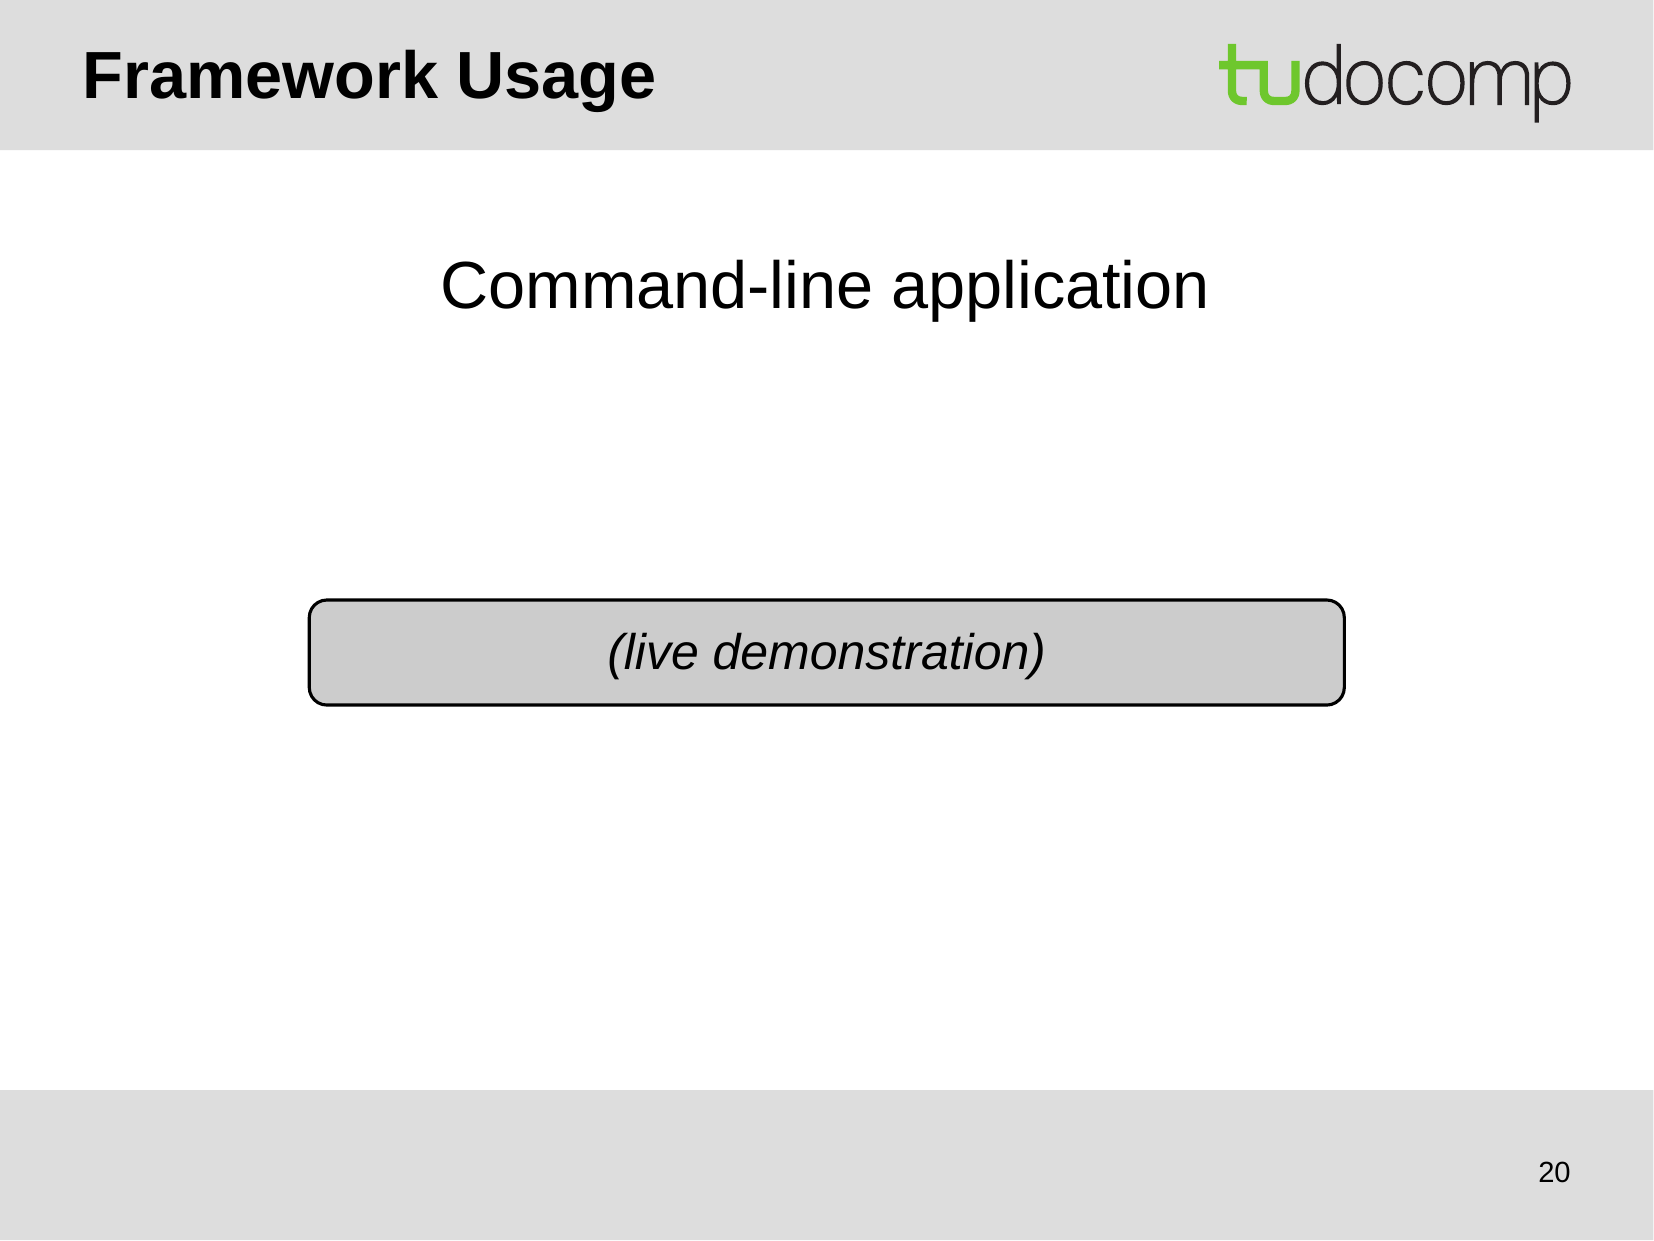

# Framework Usage
Command-line application
(live demonstration)
20